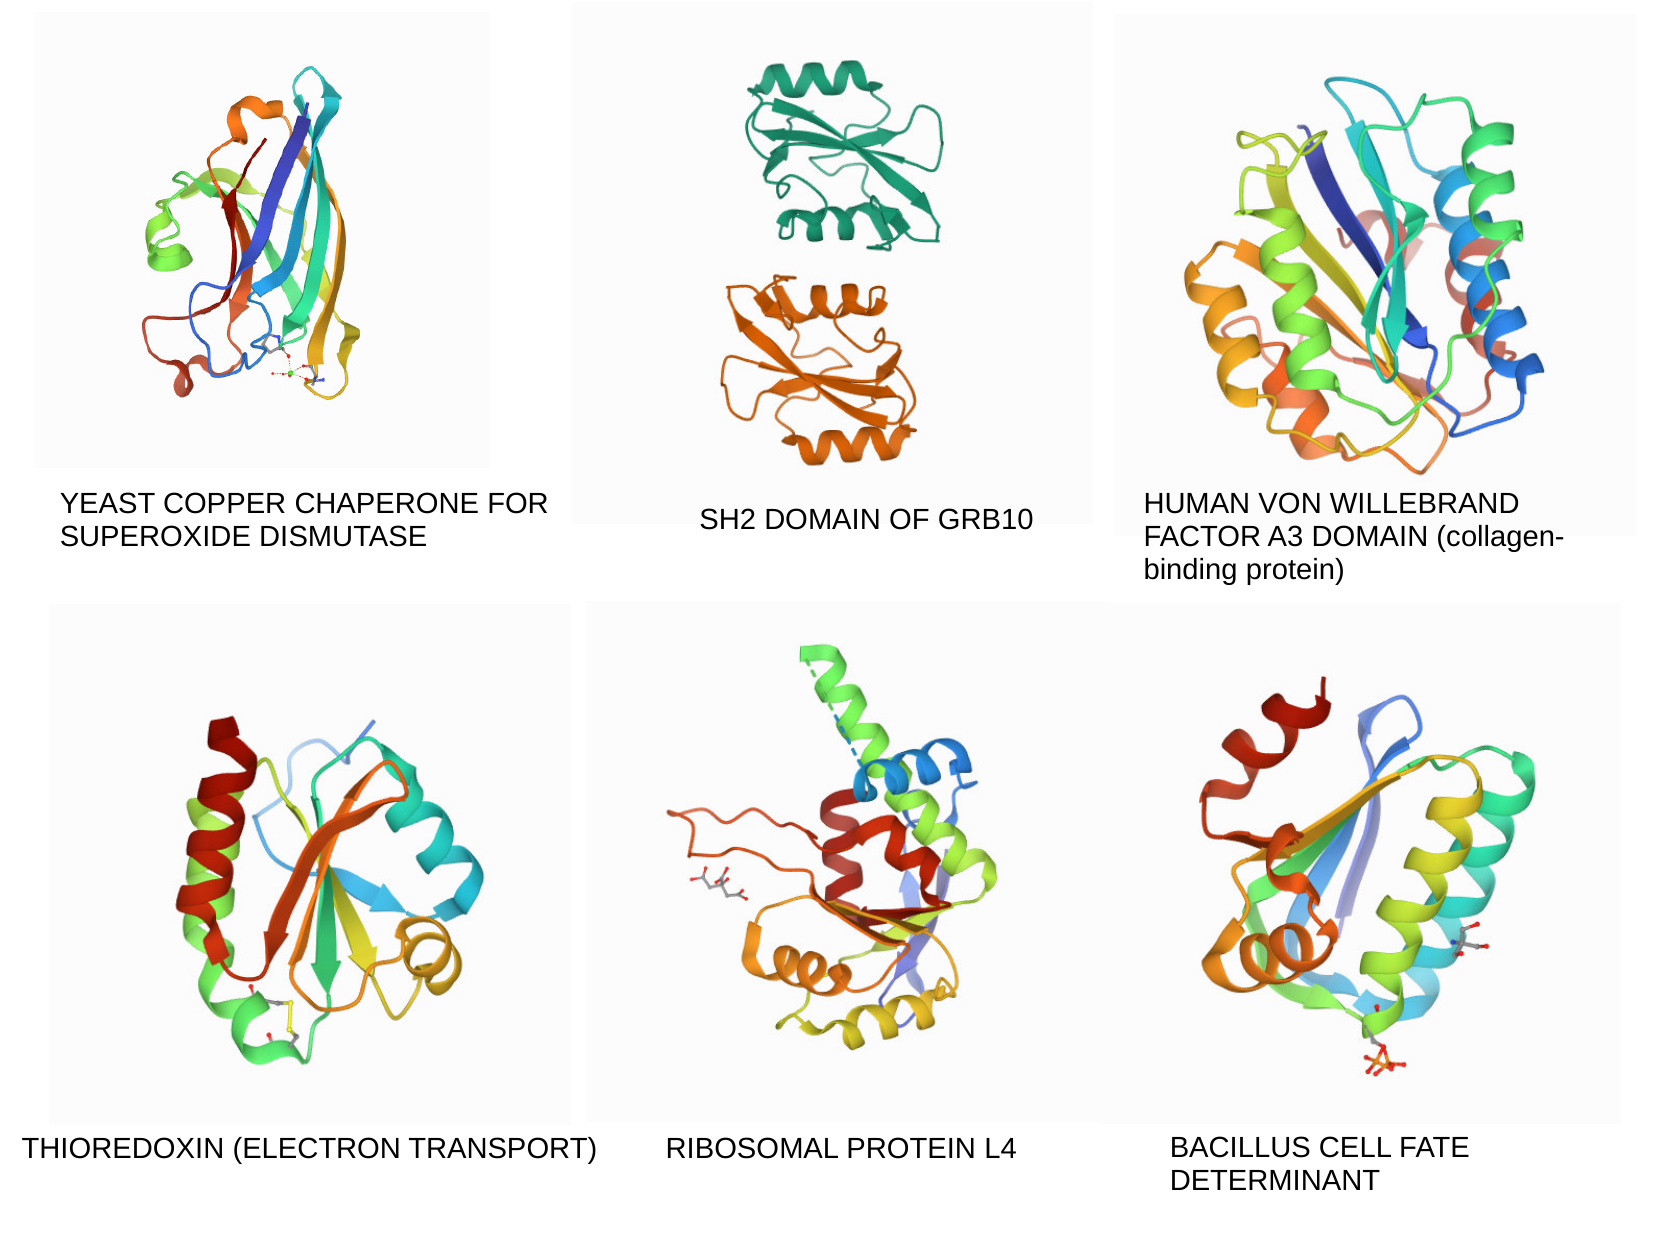

YEAST COPPER CHAPERONE FOR SUPEROXIDE DISMUTASE
HUMAN VON WILLEBRAND FACTOR A3 DOMAIN (collagen-binding protein)
SH2 DOMAIN OF GRB10
BACILLUS CELL FATE DETERMINANT
THIOREDOXIN (ELECTRON TRANSPORT)
RIBOSOMAL PROTEIN L4